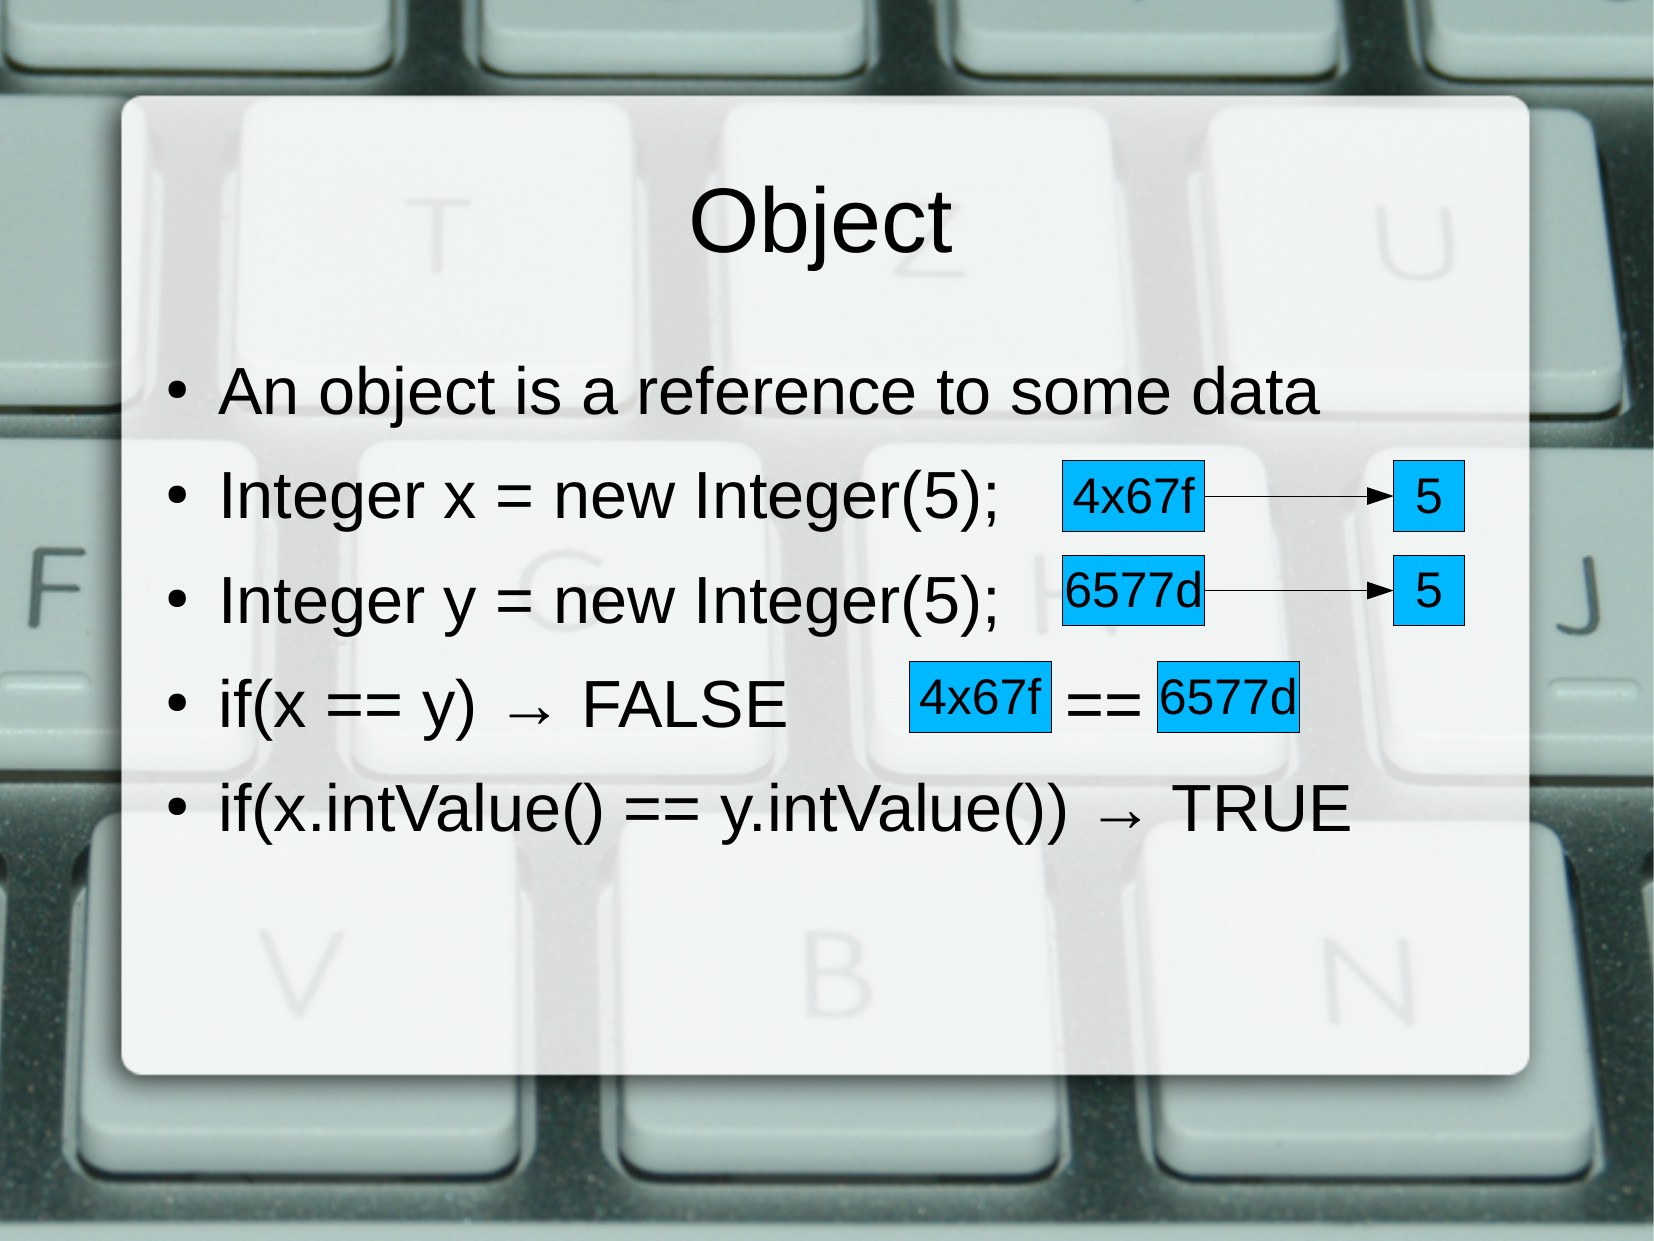

# Object
An object is a reference to some data
Integer x = new Integer(5);
Integer y = new Integer(5);
if(x == y) → FALSE ==
if(x.intValue() == y.intValue()) → TRUE
4x67f
5
6577d
5
4x67f
6577d